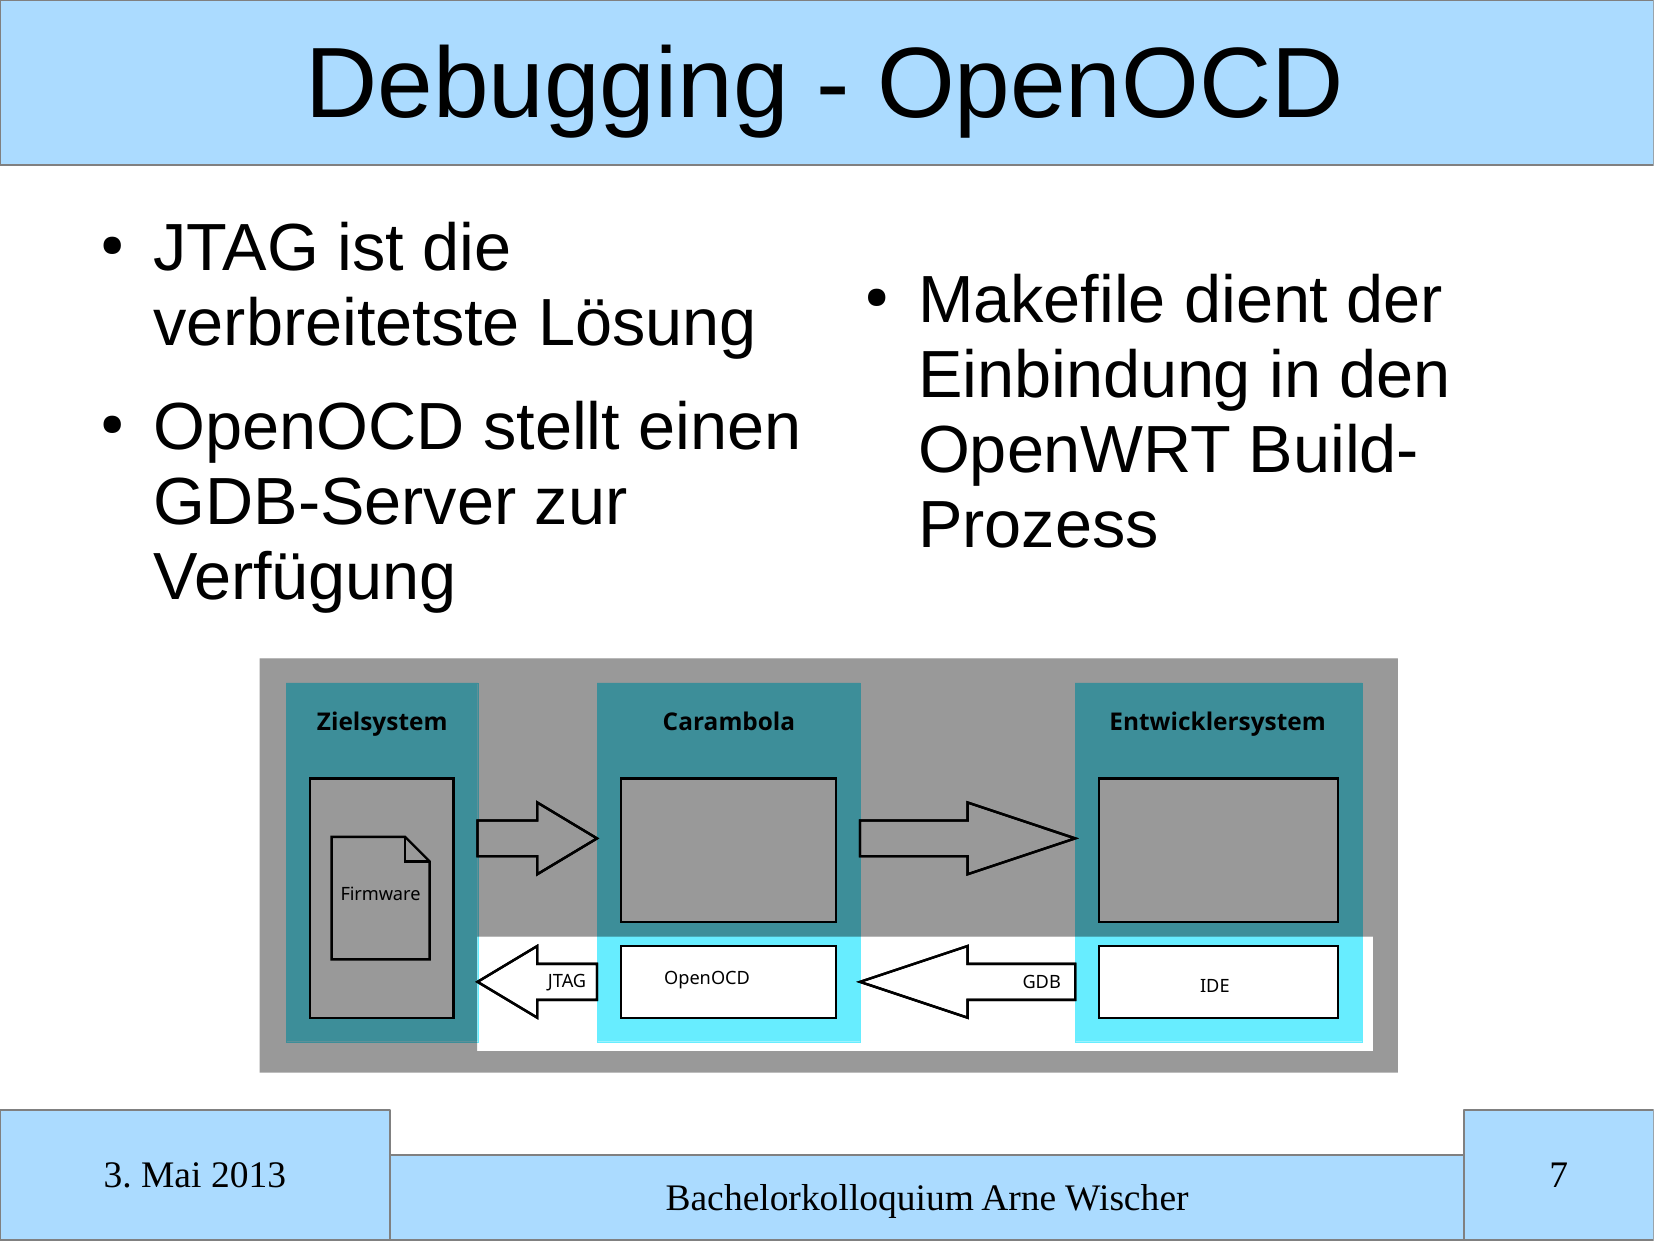

# Debugging - OpenOCD
JTAG ist die verbreitetste Lösung
OpenOCD stellt einen GDB-Server zur Verfügung
Makefile dient der Einbindung in den OpenWRT Build-Prozess
3. Mai 2013
7
Bachelorkolloquium Arne Wischer